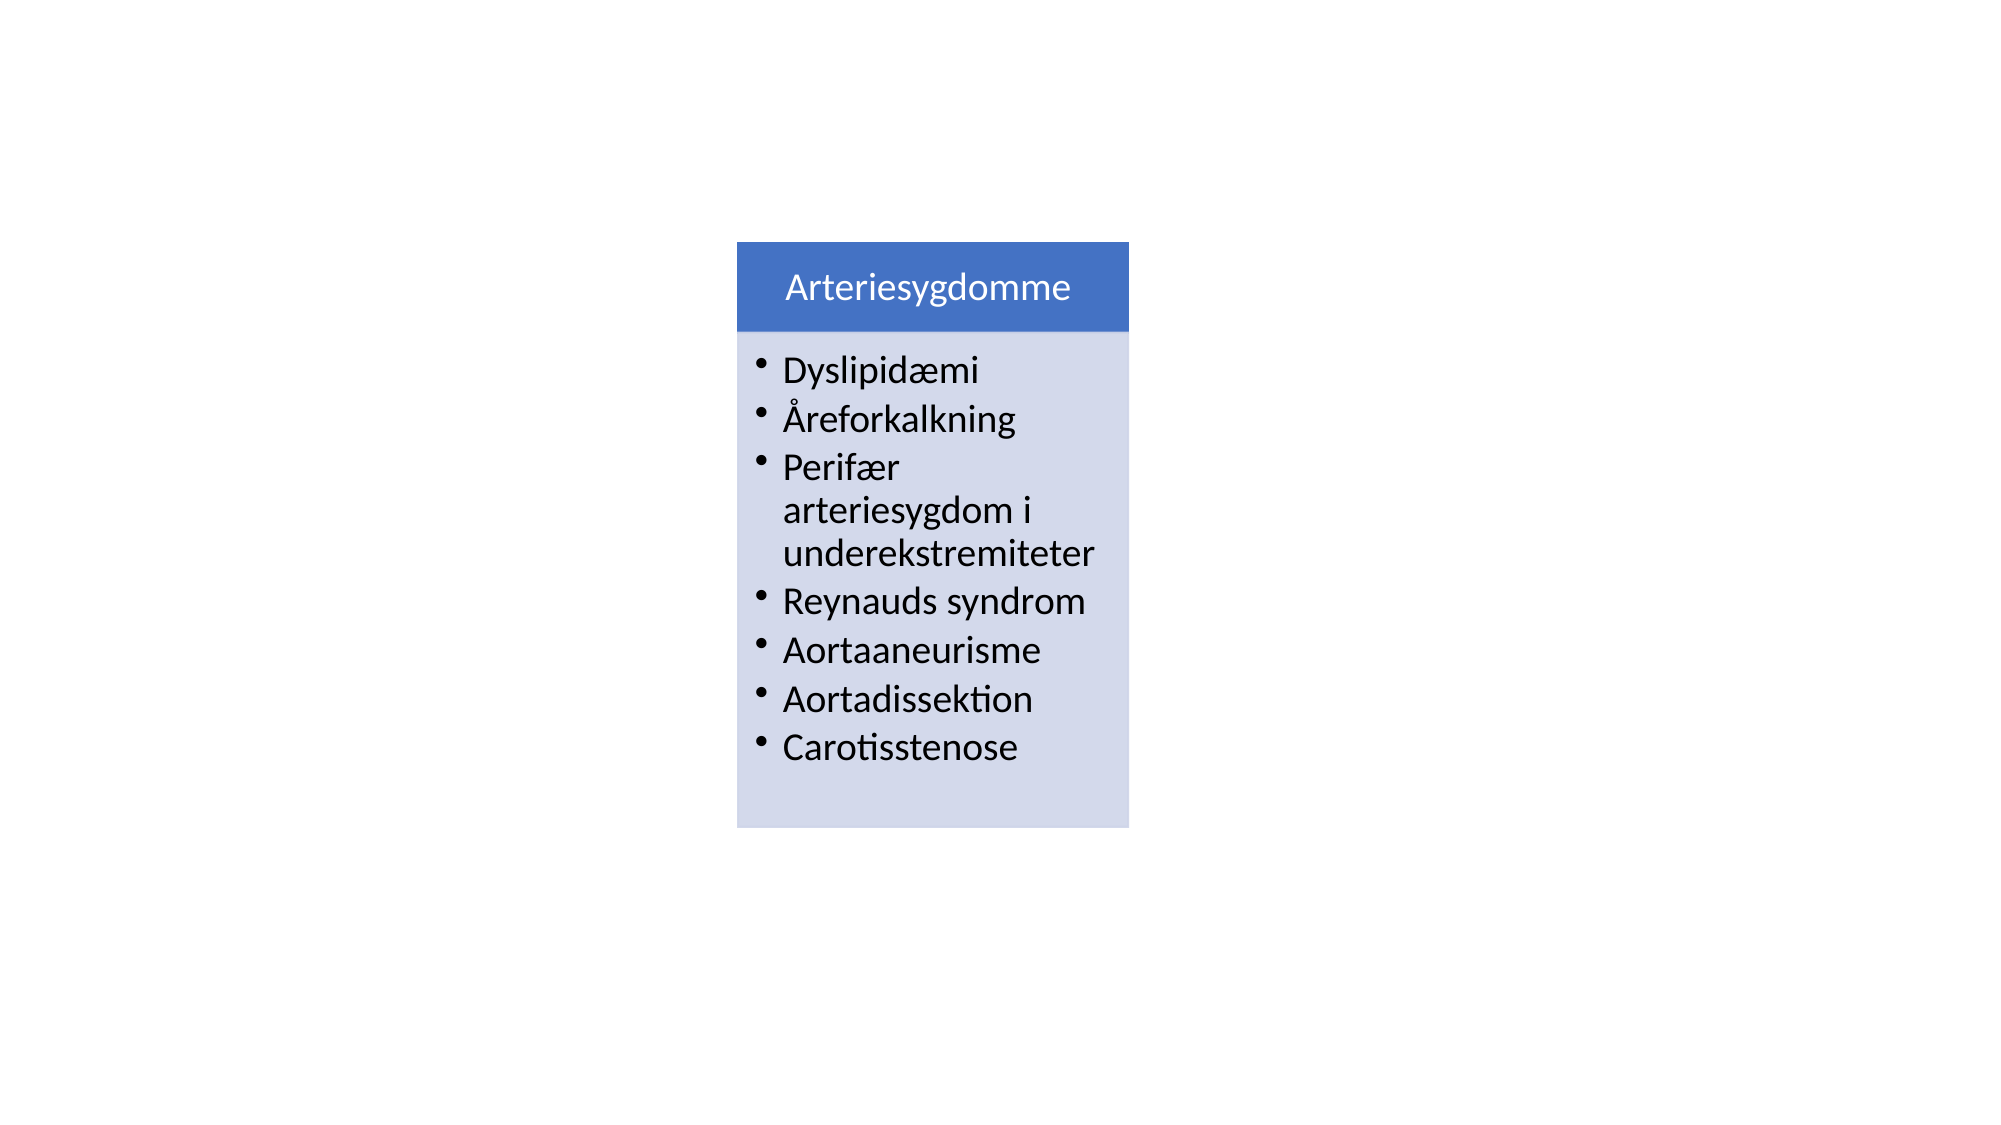

Arteriesygdomme
Dyslipidæmi
Åreforkalkning
Perifær arteriesygdom i underekstremiteter
Reynauds syndrom
Aortaaneurisme
Aortadissektion
Carotisstenose